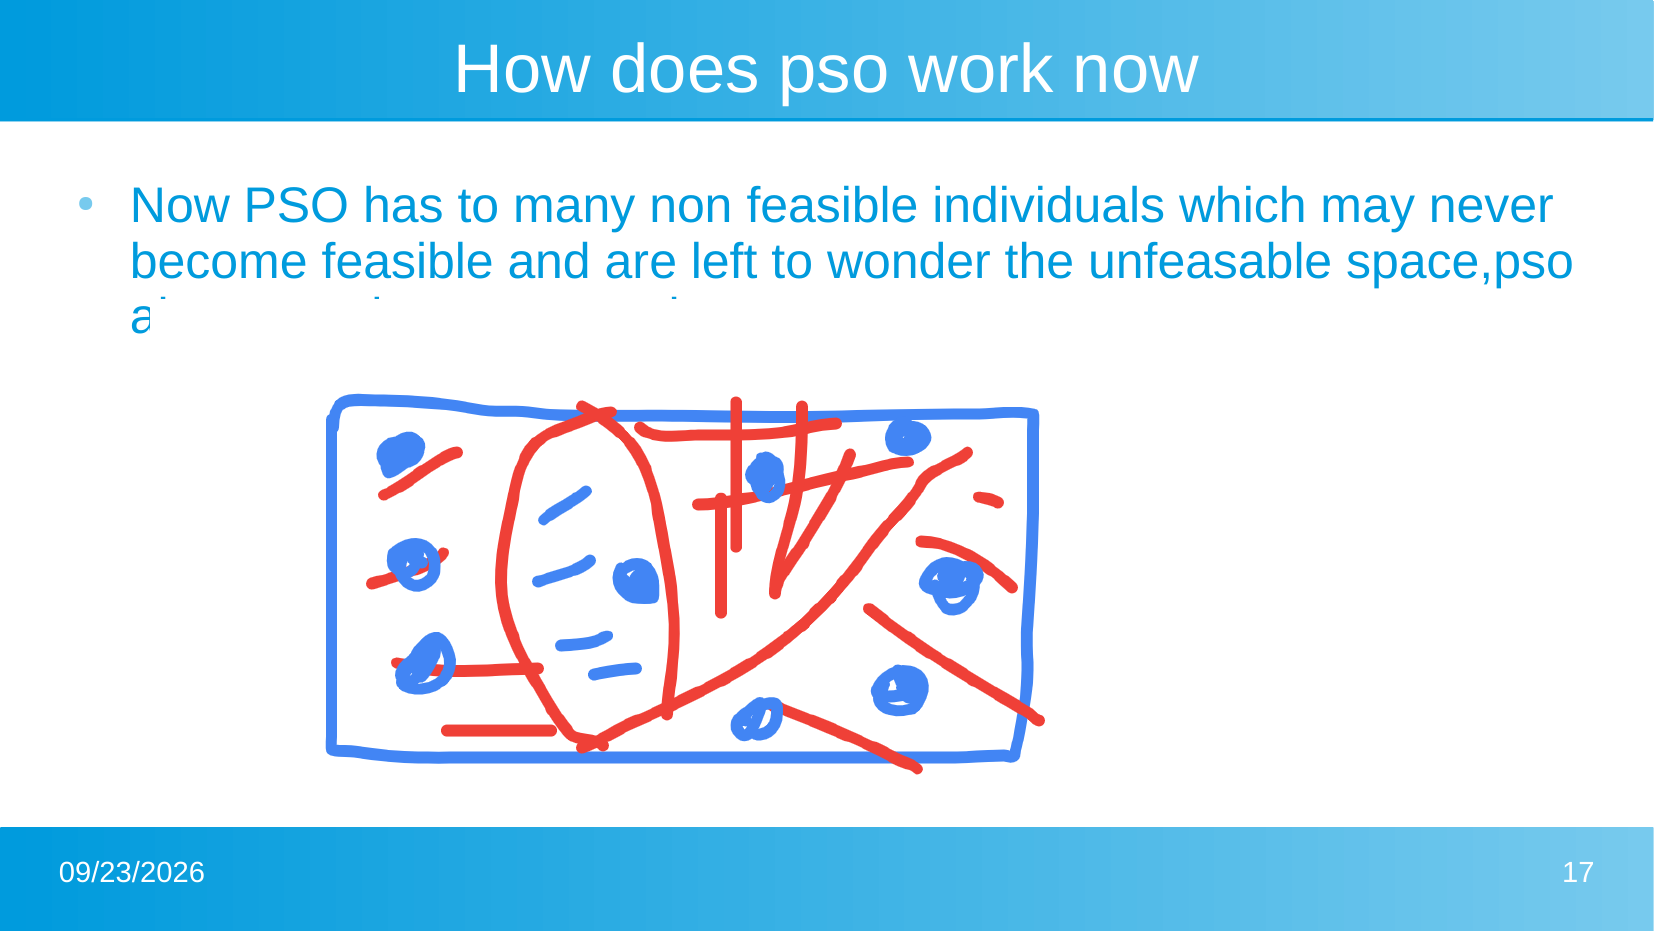

# How does pso work now
Now PSO has to many non feasible individuals which may never become feasible and are left to wonder the unfeasable space,pso alone now becomes useless.
17